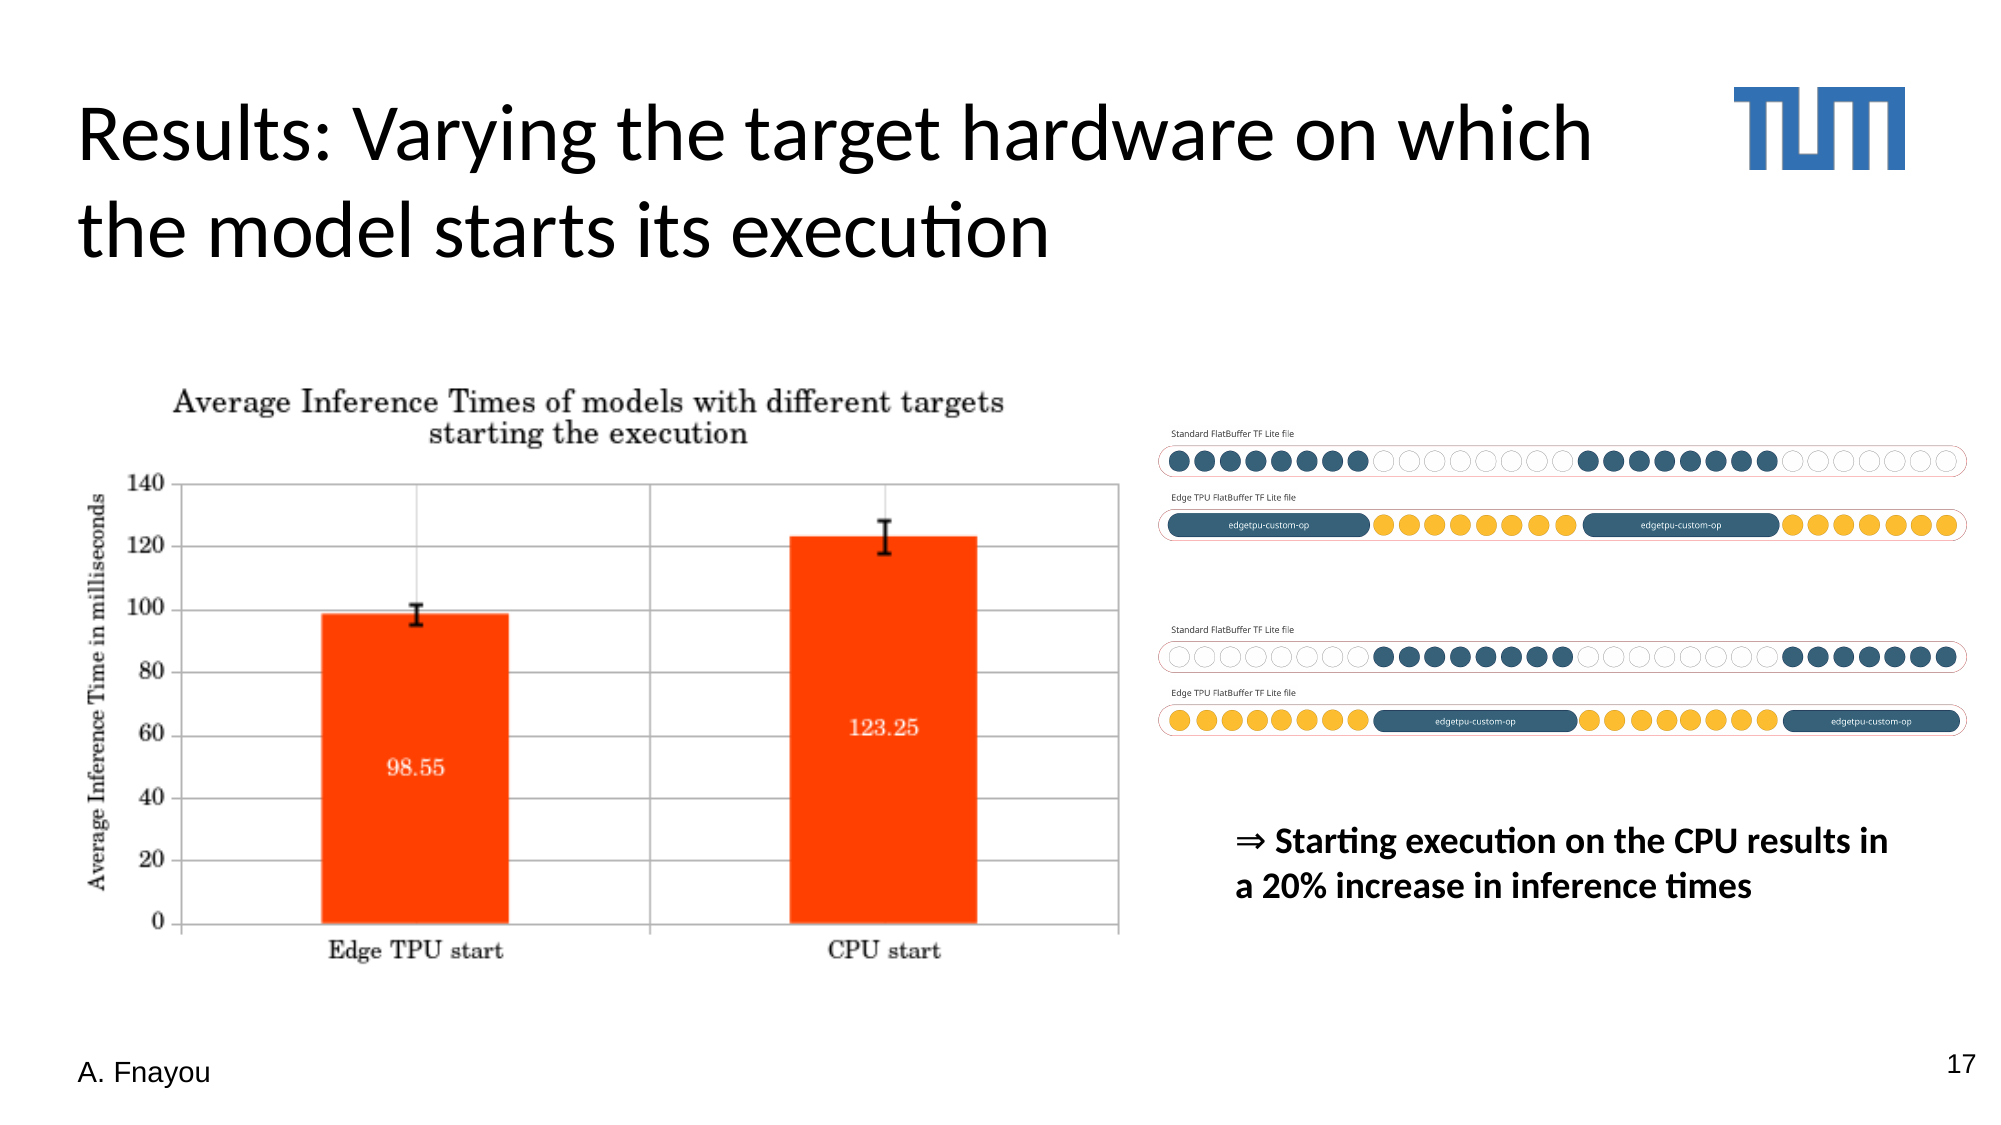

Results: Varying the target hardware on which the model starts its execution
⇒ Starting execution on the CPU results in a 20% increase in inference times
A. Fnayou